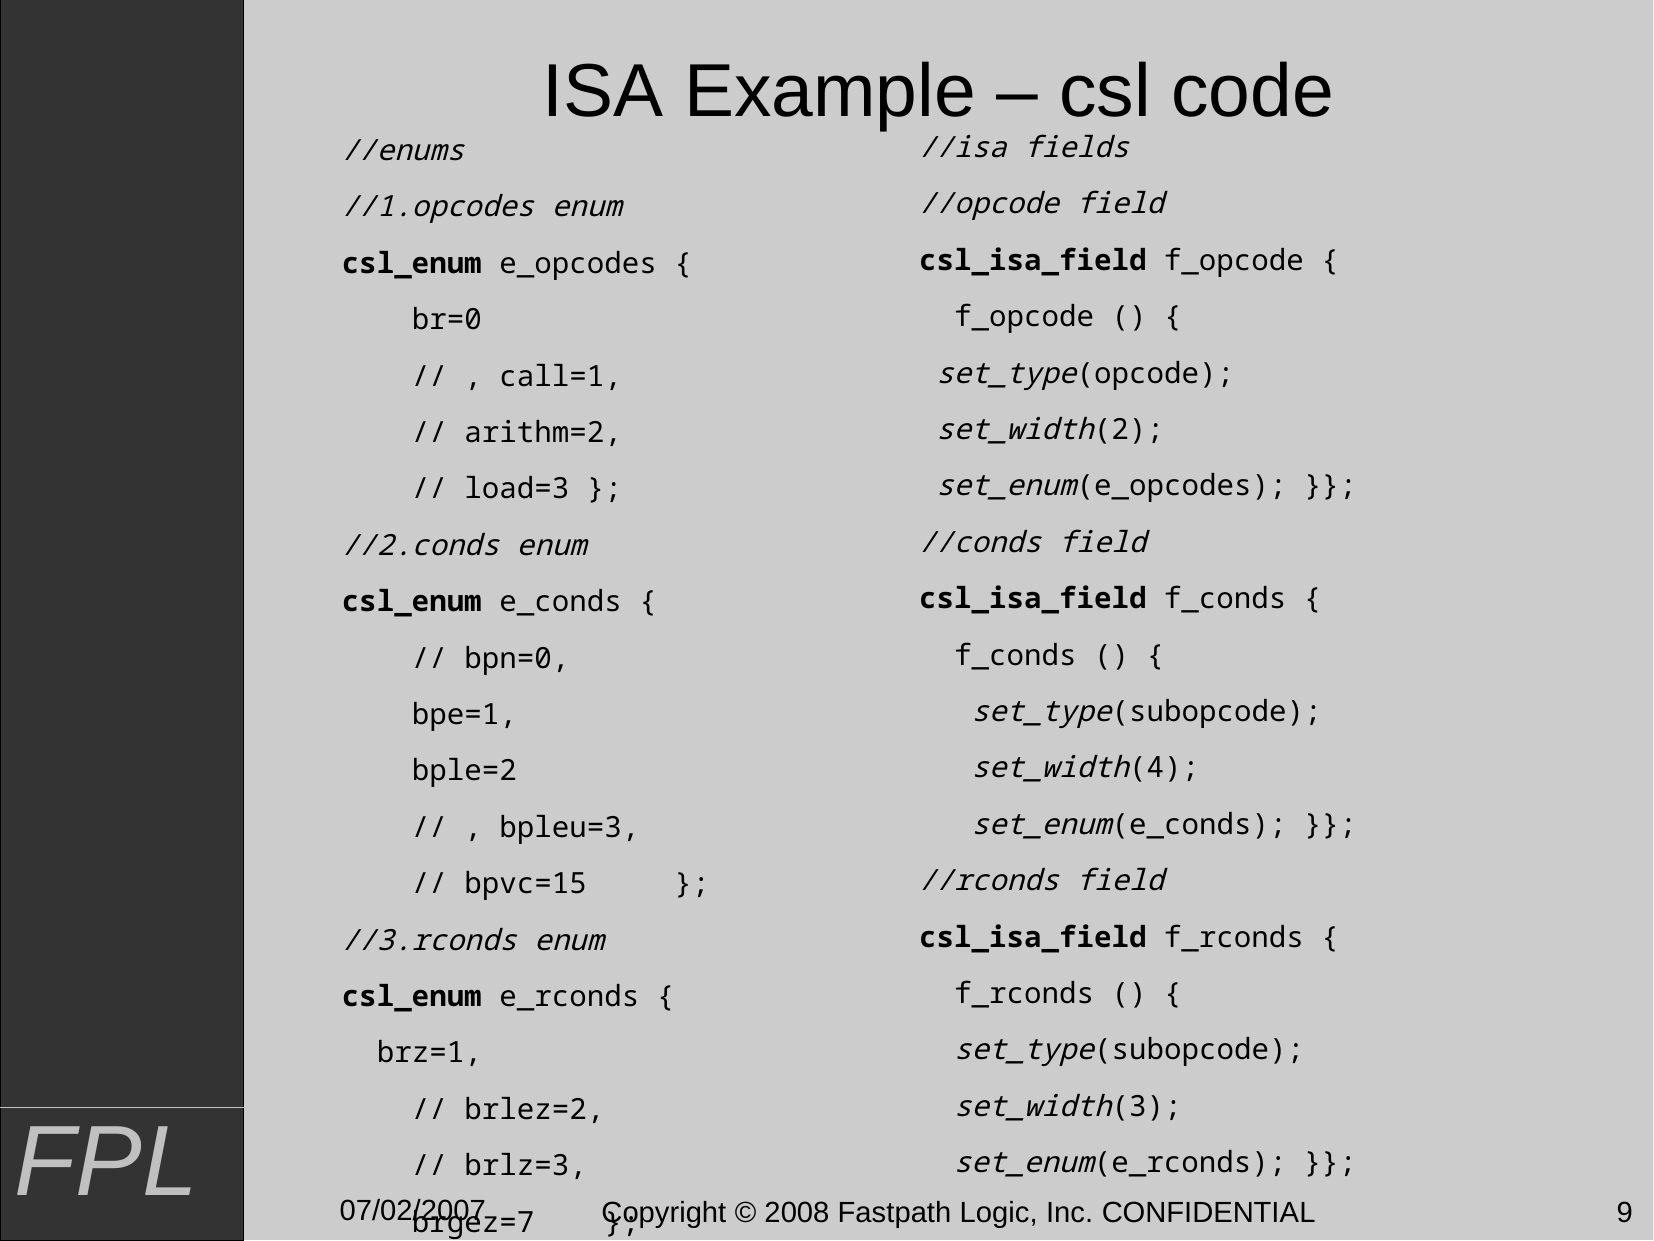

# ISA Example – csl code
//isa fields
//opcode field
csl_isa_field f_opcode {
 f_opcode () {
 set_type(opcode);
 set_width(2);
 set_enum(e_opcodes); }};
//conds field
csl_isa_field f_conds {
 f_conds () {
 set_type(subopcode);
 set_width(4);
 set_enum(e_conds); }};
//rconds field
csl_isa_field f_rconds {
 f_rconds () {
 set_type(subopcode);
 set_width(3);
 set_enum(e_rconds); }};
//enums
//1.opcodes enum
csl_enum e_opcodes {
 br=0
 // , call=1,
 // arithm=2,
 // load=3 };
//2.conds enum
csl_enum e_conds {
 // bpn=0,
 bpe=1,
 bple=2
 // , bpleu=3,
 // bpvc=15 };
//3.rconds enum
csl_enum e_rconds {
 brz=1,
 // brlez=2,
 // brlz=3,
 brgez=7 };
07/02/2007
9
© 2007 FASTPATH LOGIC INC.